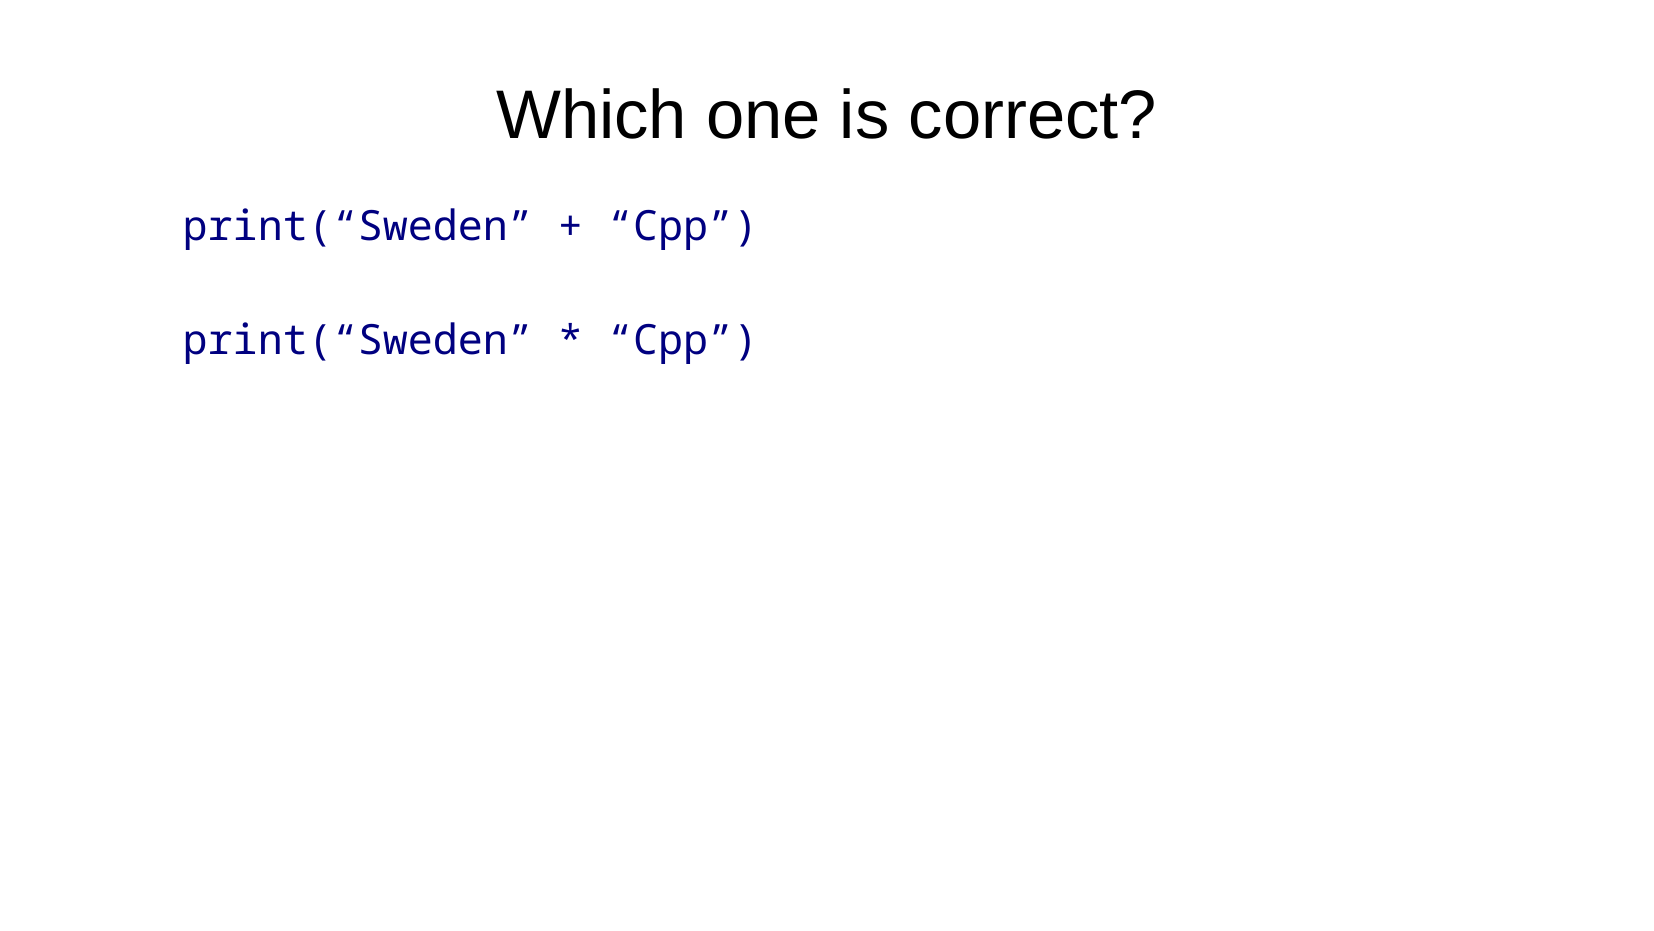

Which one is correct?
# print(“Sweden” + “Cpp”)
 print(“Sweden” * “Cpp”)